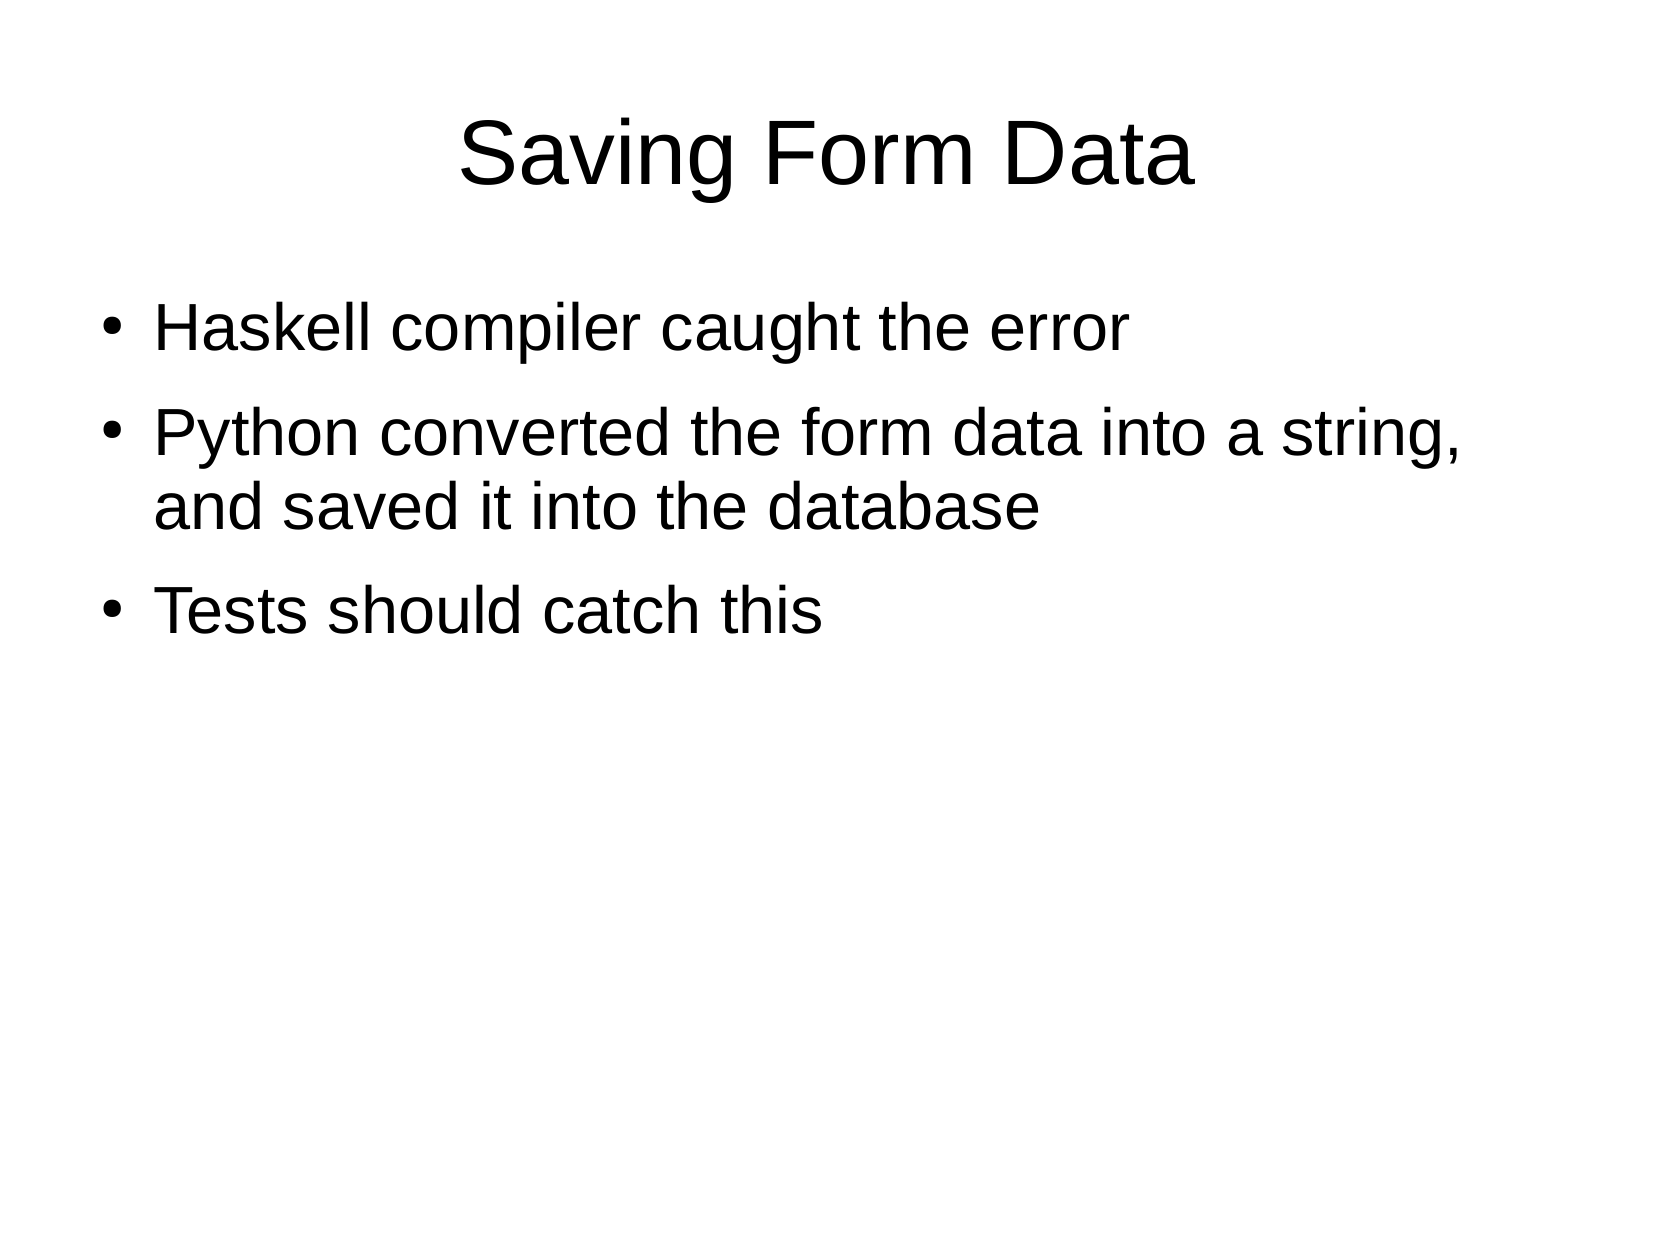

# Saving Form Data
Haskell compiler caught the error
Python converted the form data into a string, and saved it into the database
Tests should catch this